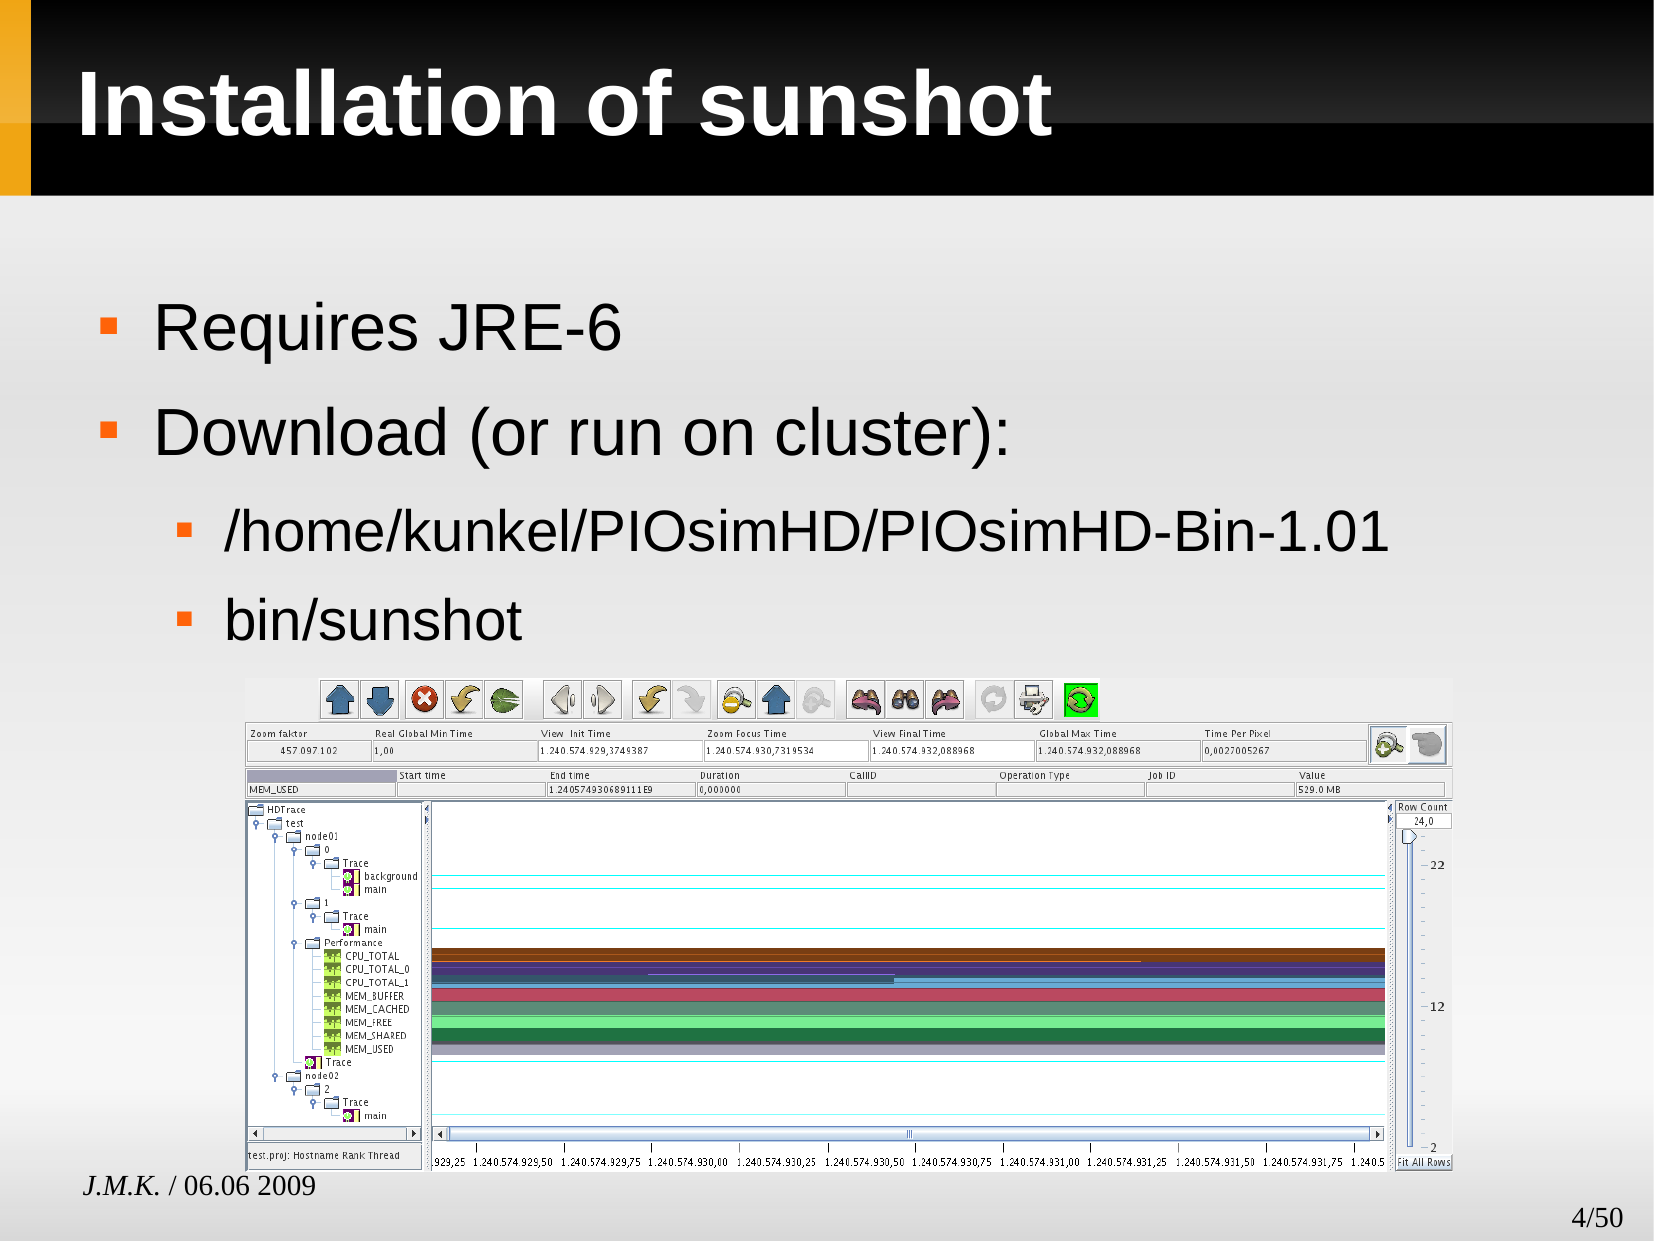

# Installation of sunshot
Requires JRE-6
Download (or run on cluster):
/home/kunkel/PIOsimHD/PIOsimHD-Bin-1.01
bin/sunshot